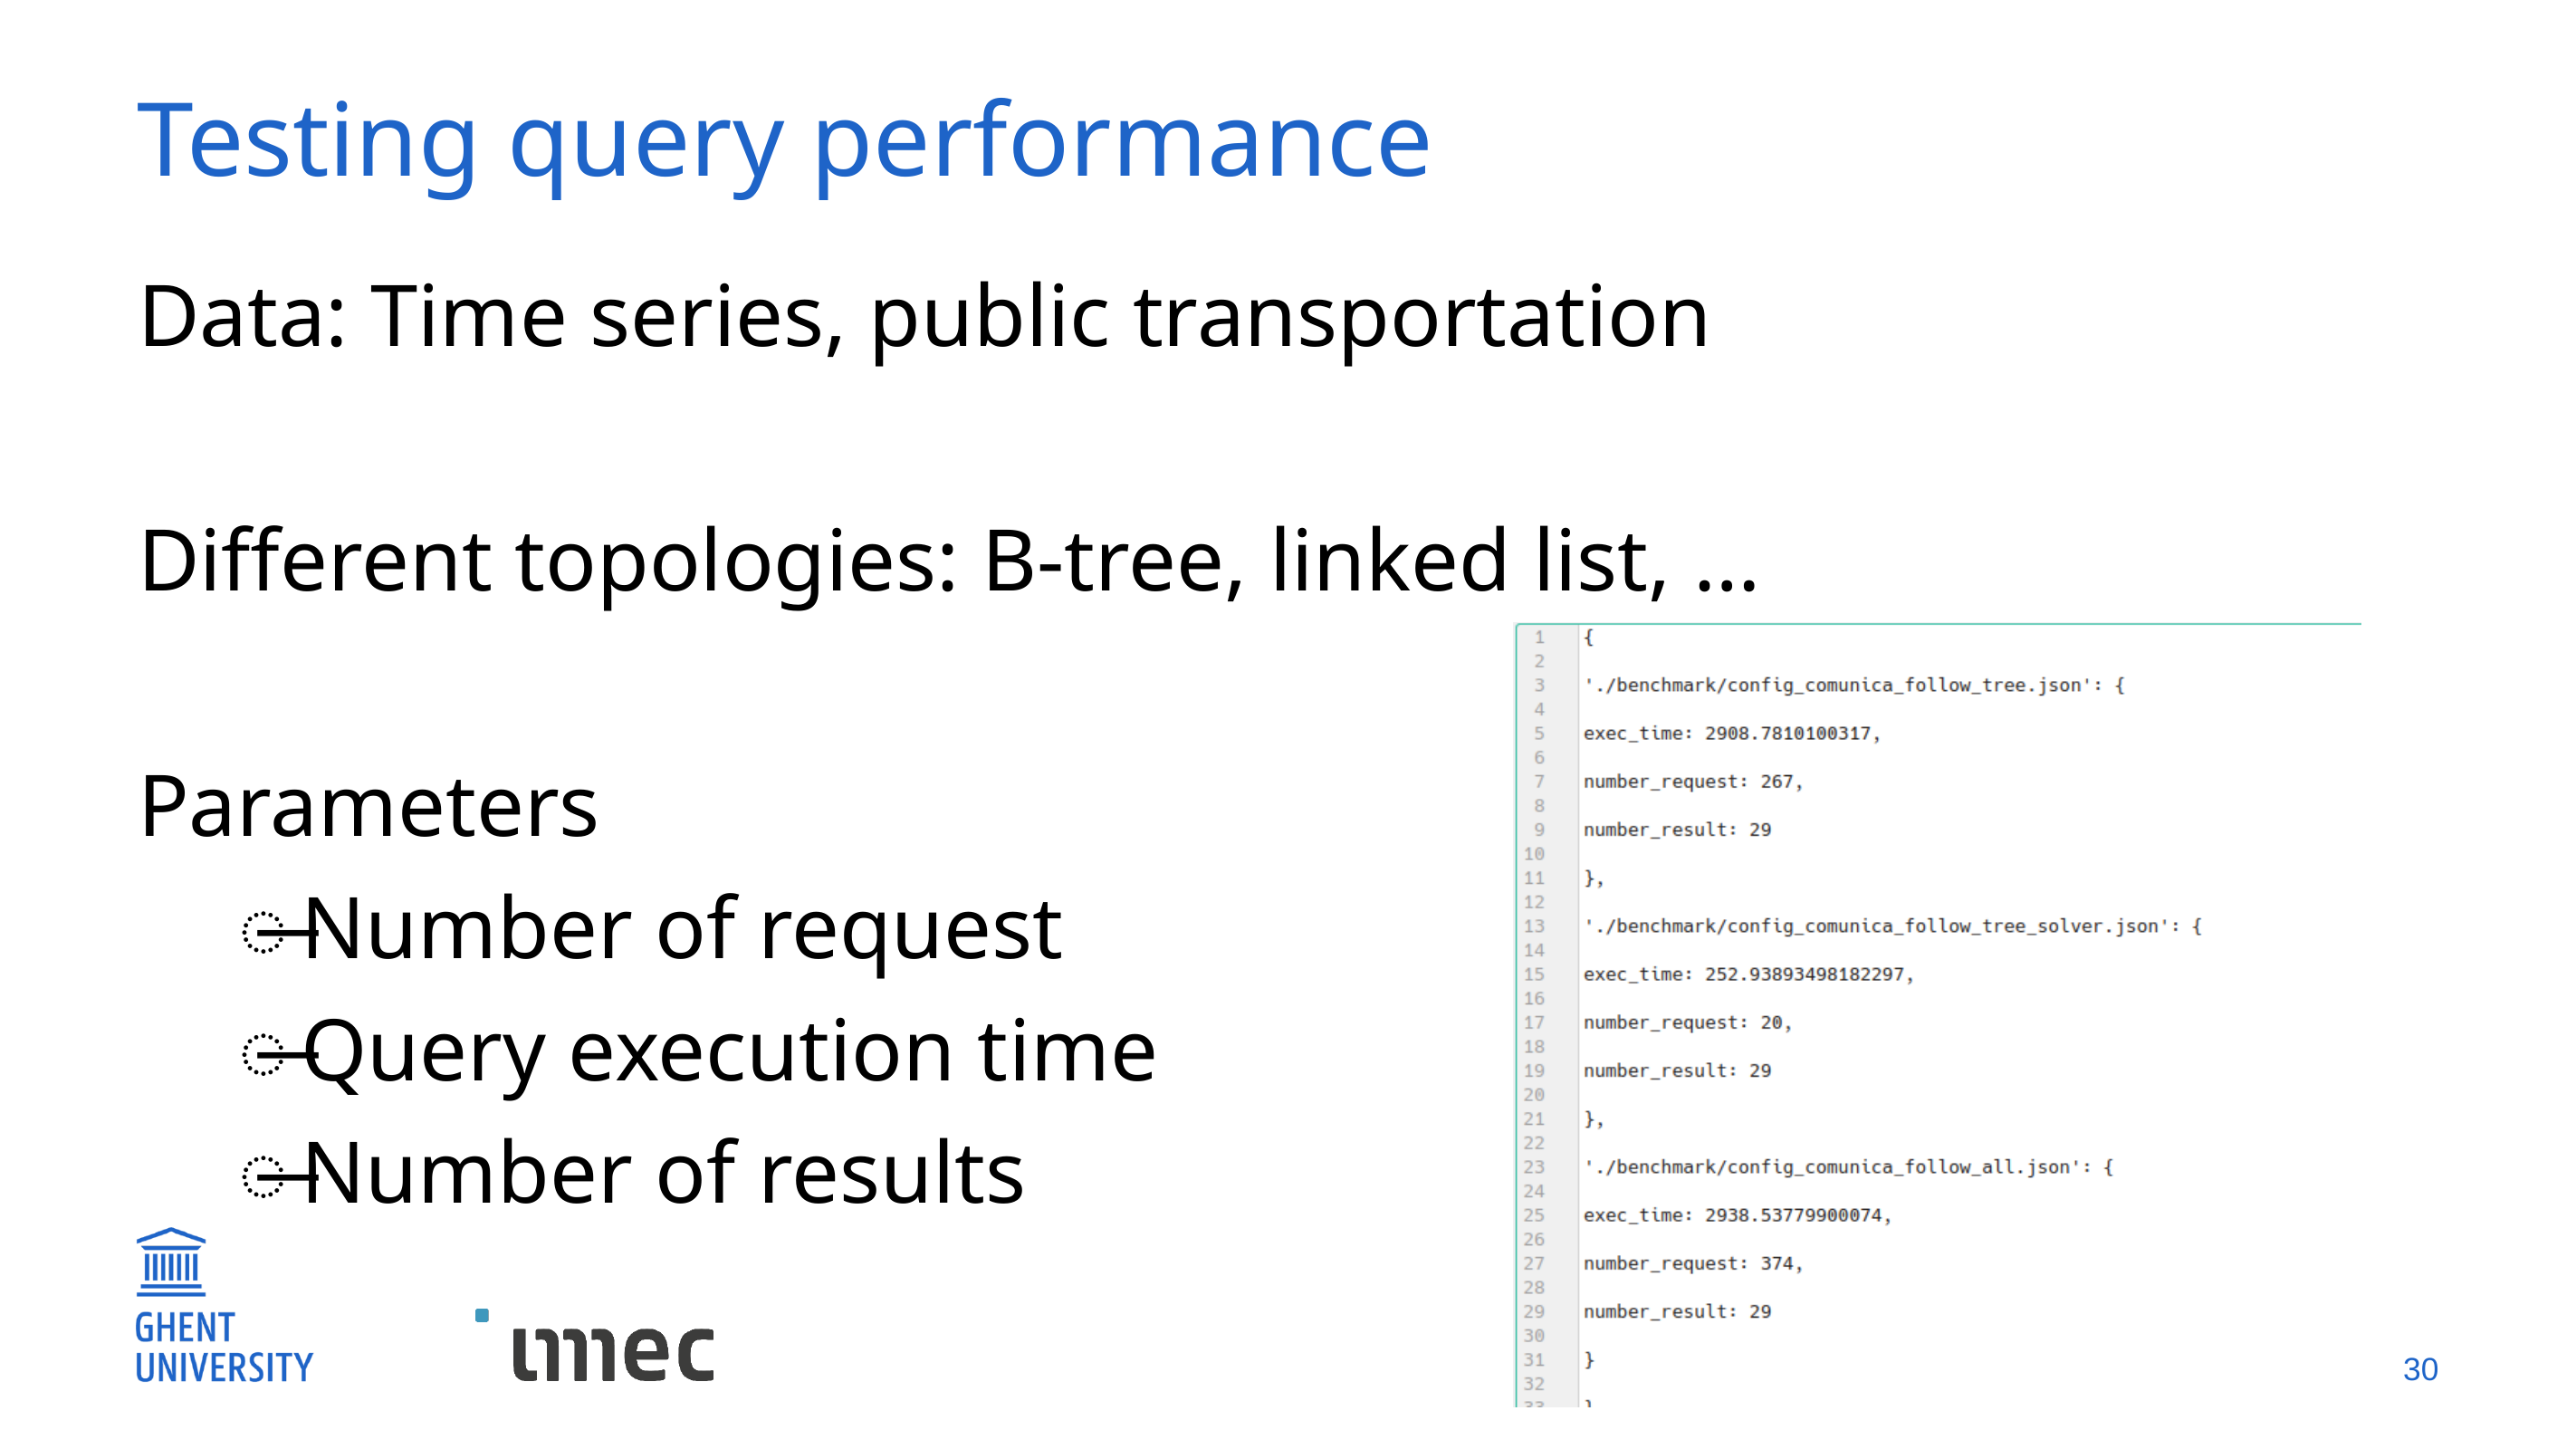

# Testing query performance
Data: Time series, public transportation
Different topologies: B-tree, linked list, …
Parameters
Number of request
Query execution time
Number of results